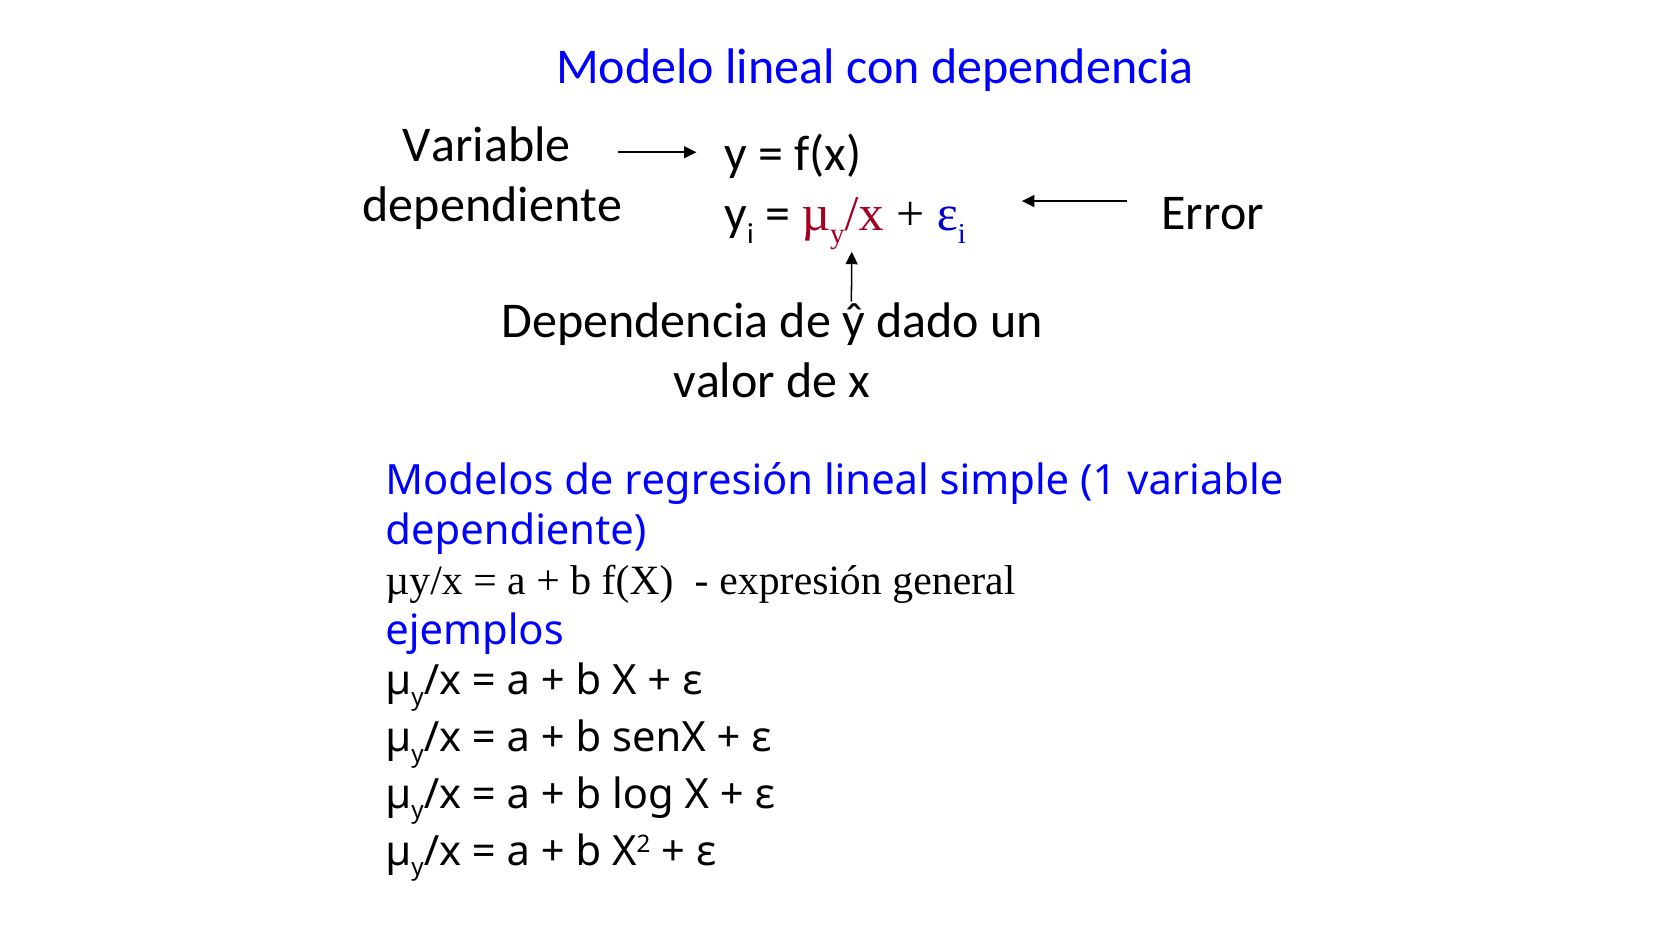

Modelo lineal con dependencia
Variable
 dependiente
y = f(x)
yi = µy/x + εi
Error
Dependencia de ŷ dado un valor de x
Modelos de regresión lineal simple (1 variable dependiente)
µy/x = a + b f(X) - expresión general
ejemplos
µy/x = a + b X + ε
µy/x = a + b senX + ε
µy/x = a + b log X + ε
µy/x = a + b X2 + ε